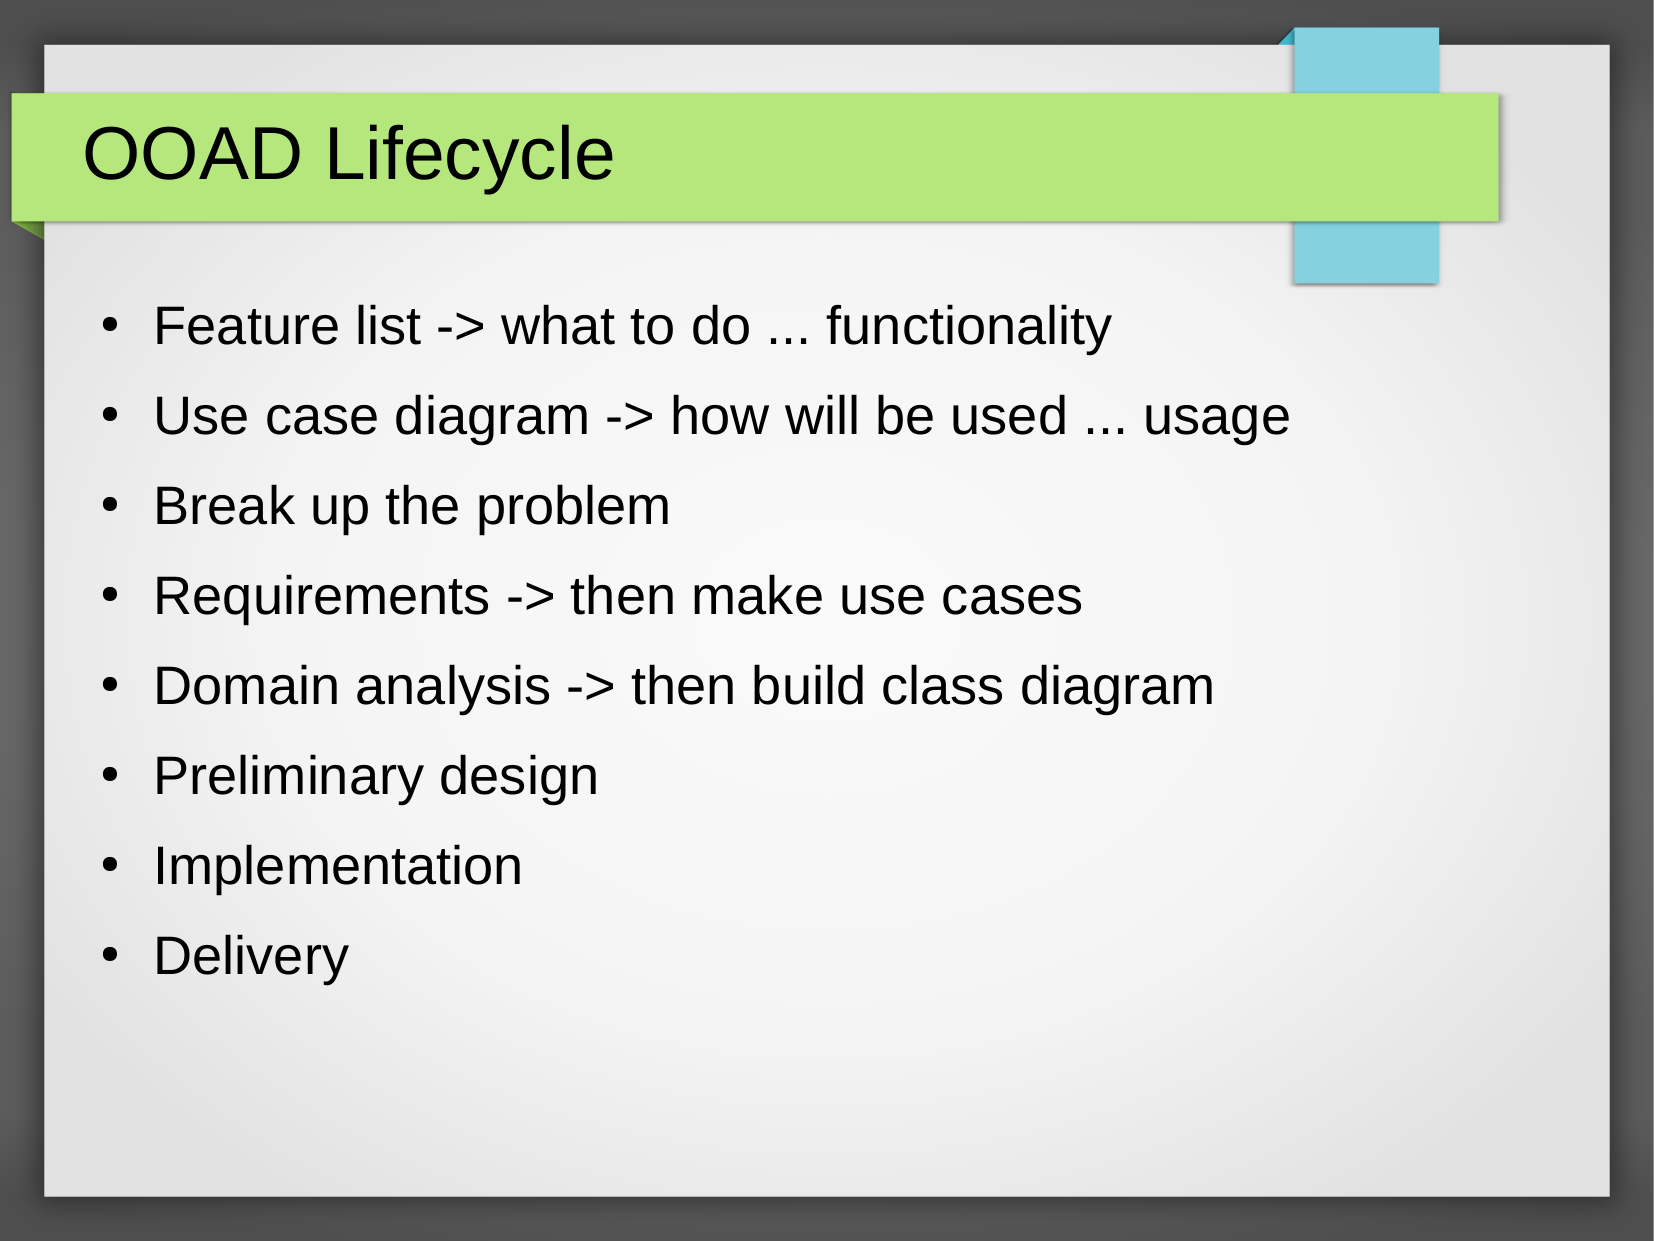

# OOAD Lifecycle
Feature list -> what to do ... functionality
Use case diagram -> how will be used ... usage
Break up the problem
Requirements -> then make use cases
Domain analysis -> then build class diagram
Preliminary design
Implementation
Delivery